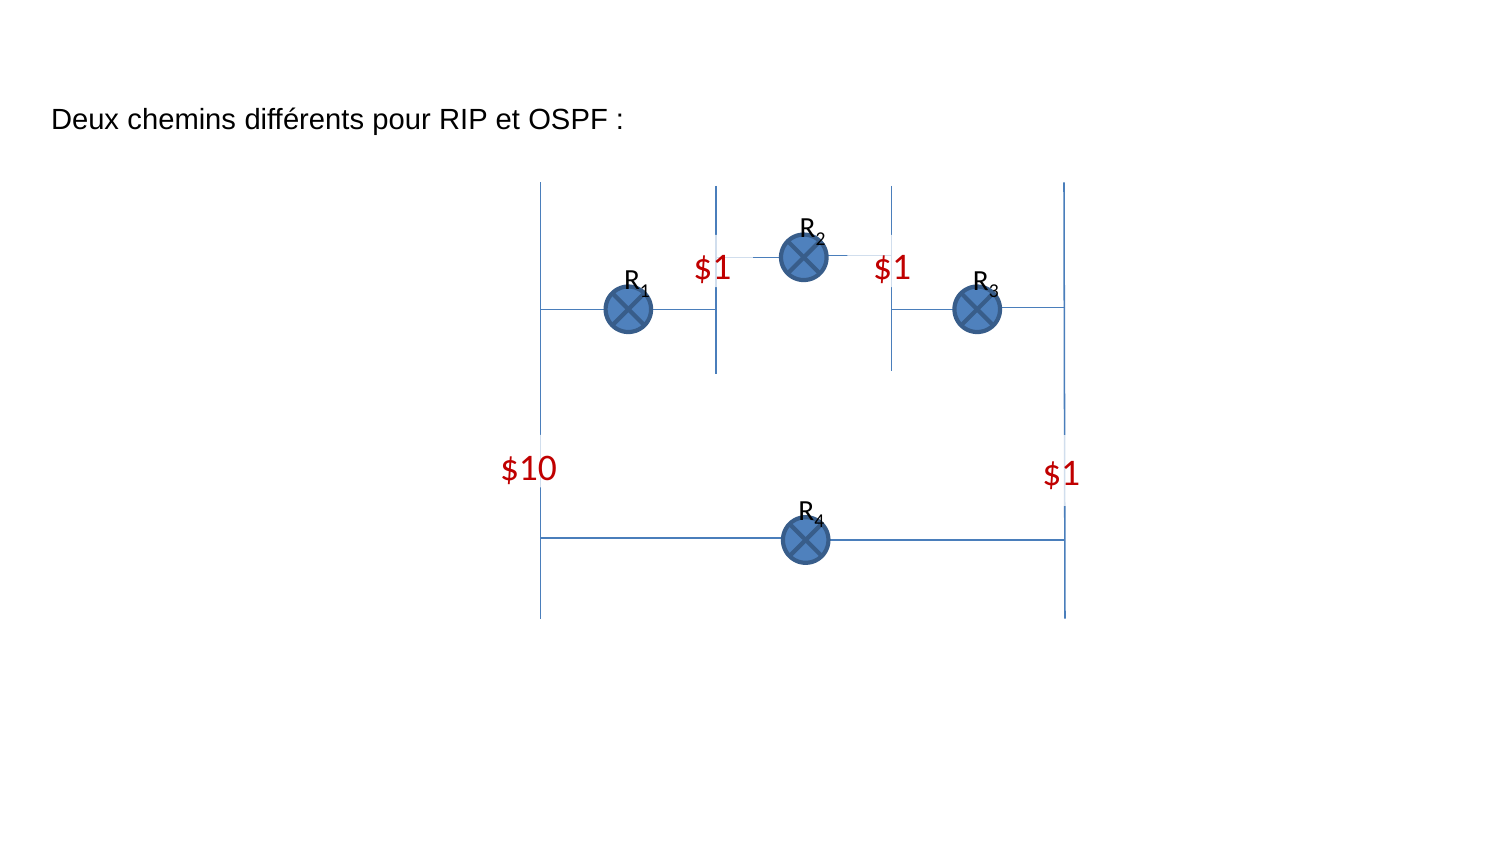

# Deux chemins différents pour RIP et OSPF :
R2
$1
$1
R1
R3
$10
$1
R4